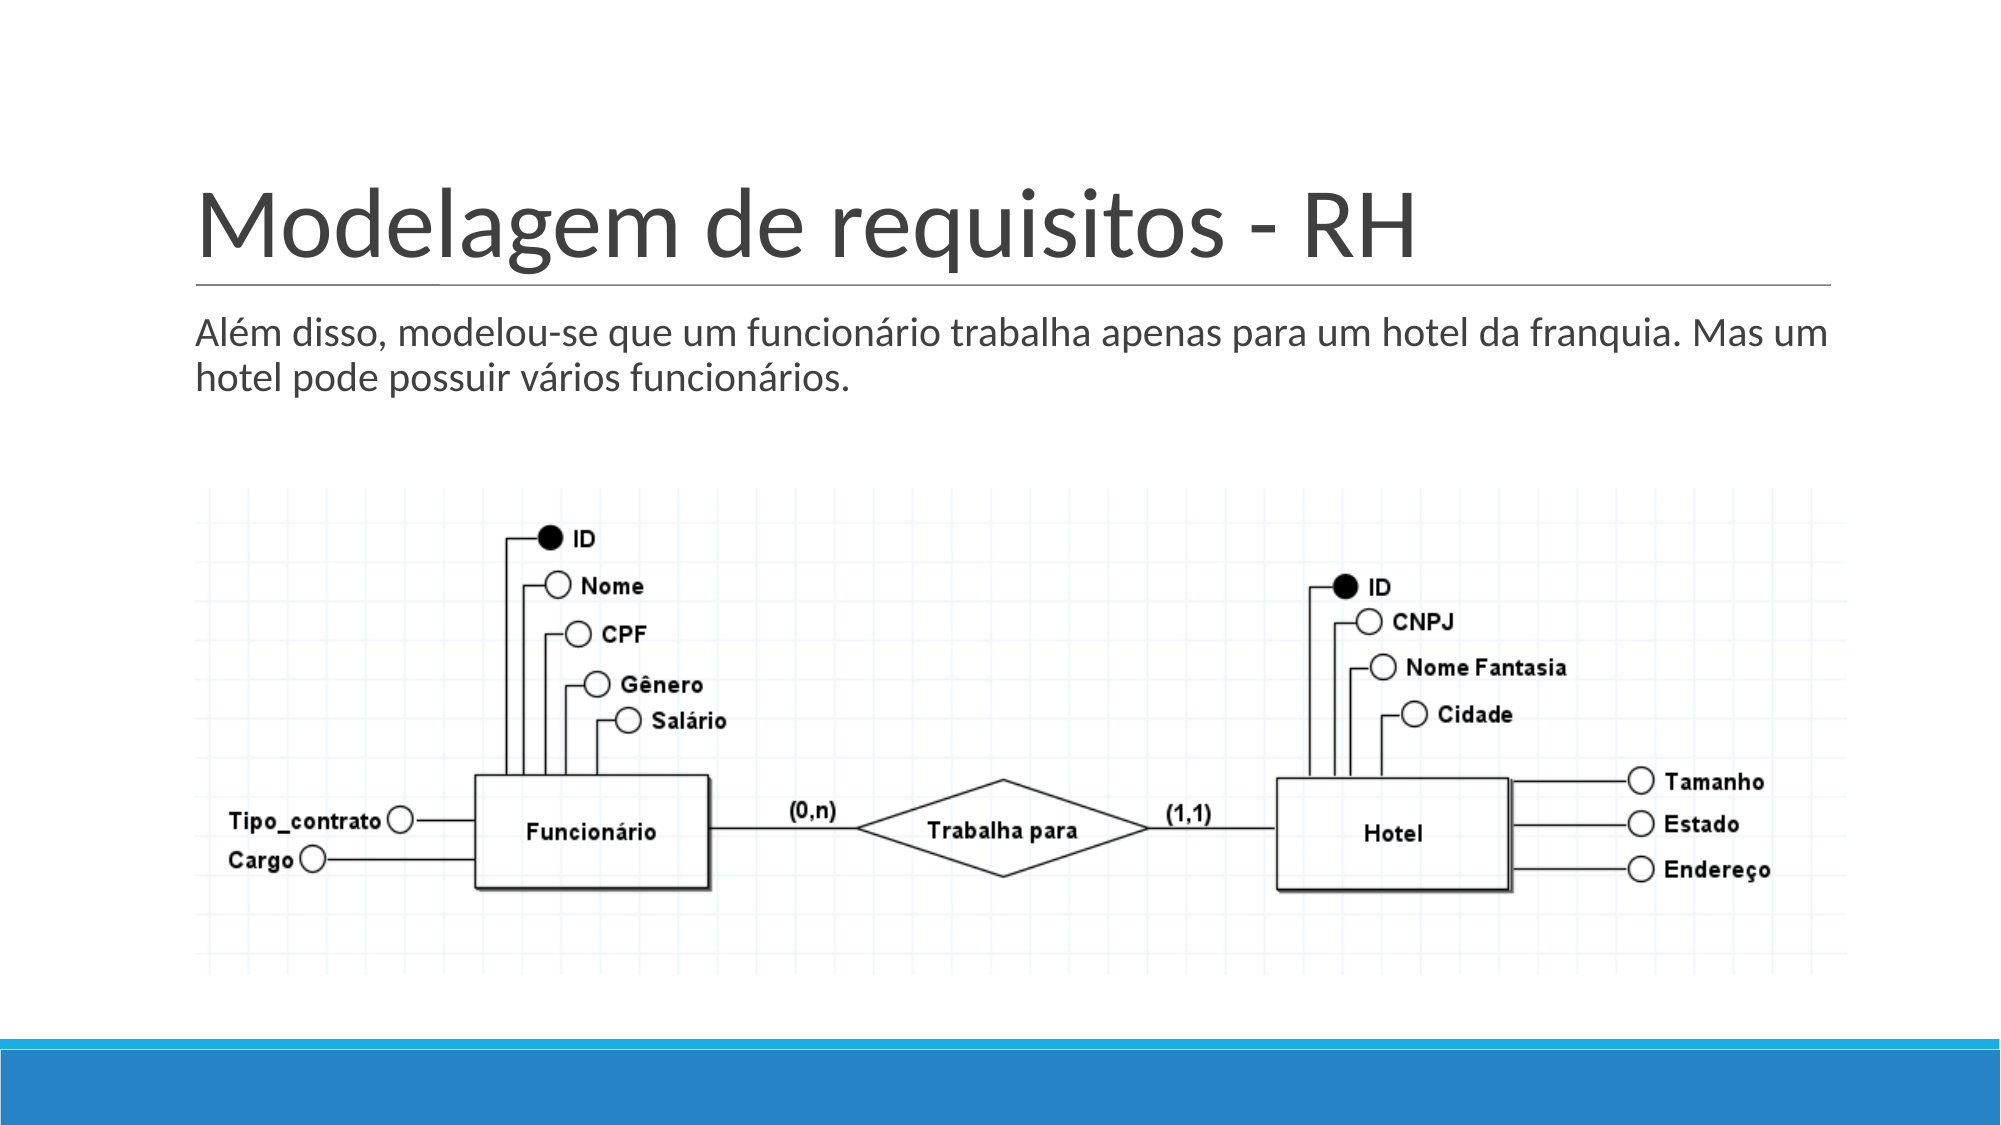

Modelagem de requisitos - RH
Além disso, modelou-se que um funcionário trabalha apenas para um hotel da franquia. Mas um hotel pode possuir vários funcionários.